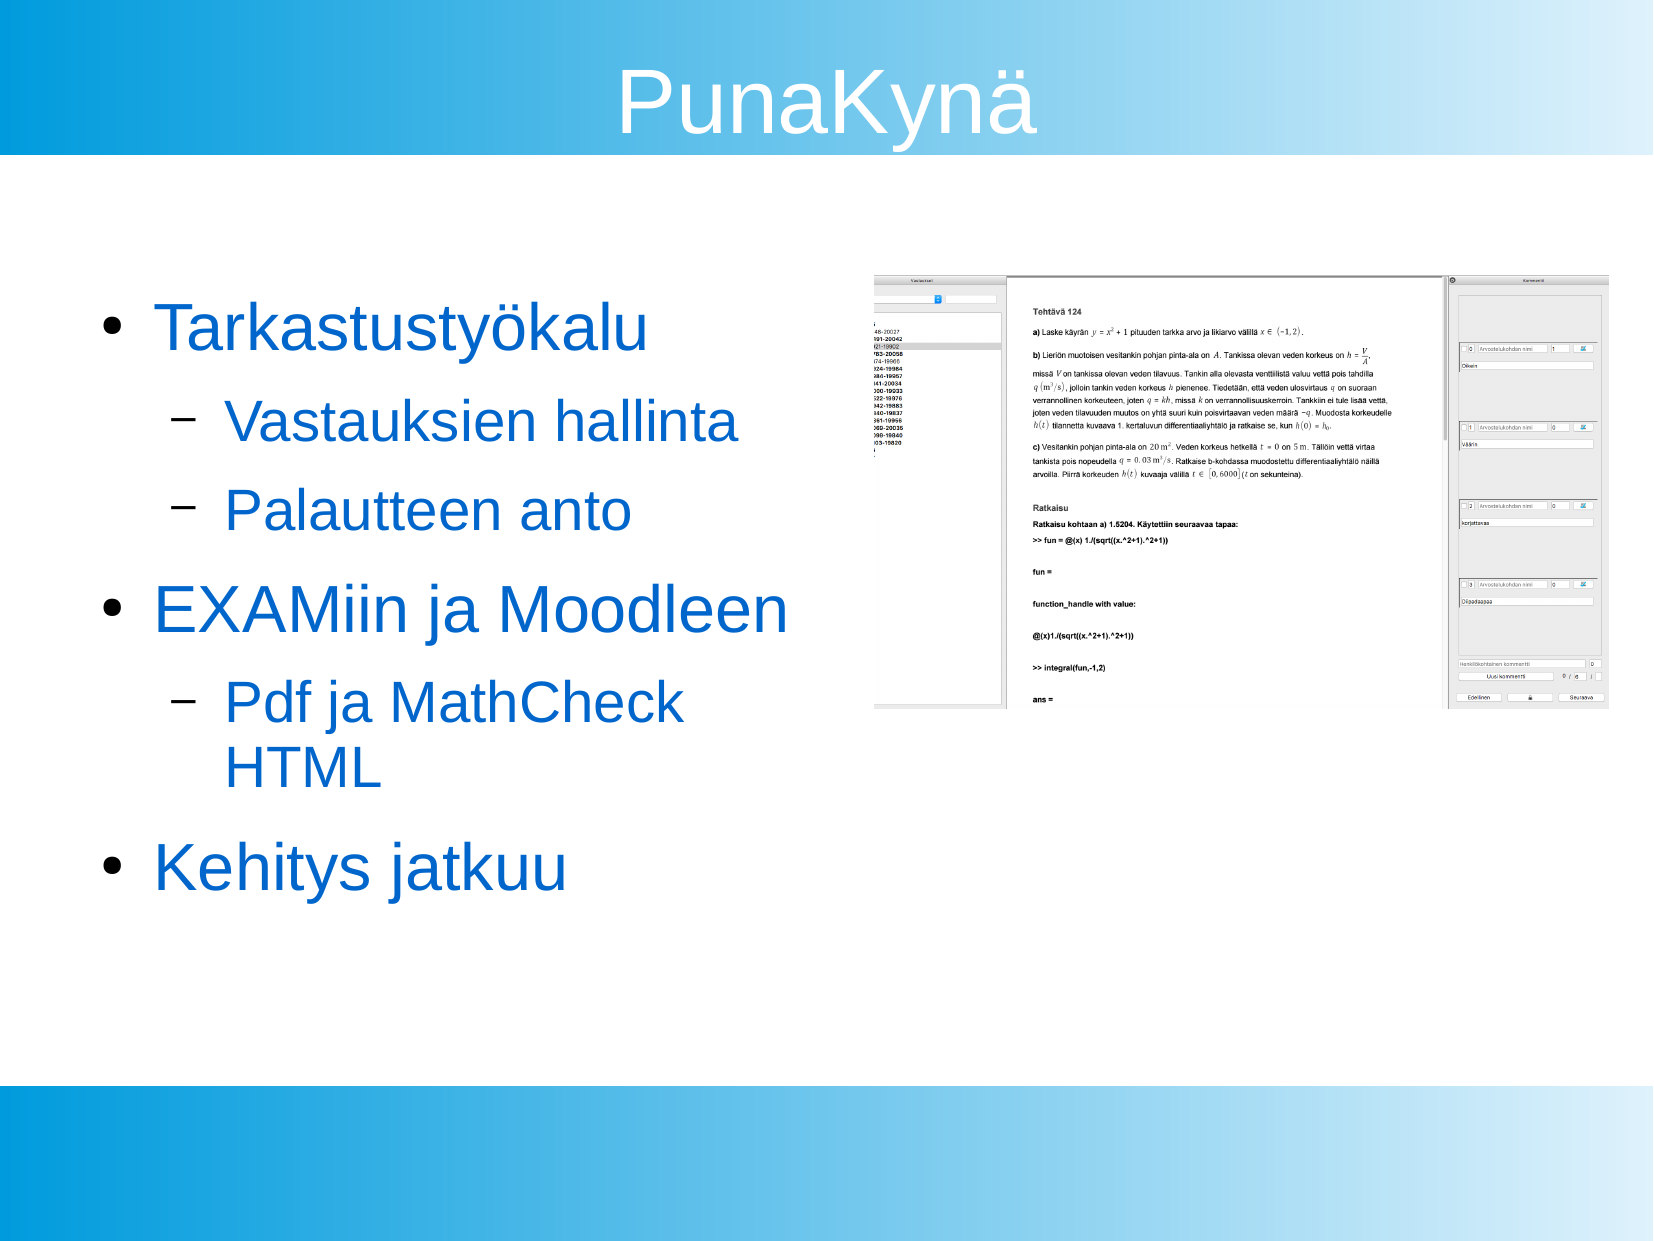

# PunaKynä
Tarkastustyökalu
Vastauksien hallinta
Palautteen anto
EXAMiin ja Moodleen
Pdf ja MathCheck HTML
Kehitys jatkuu